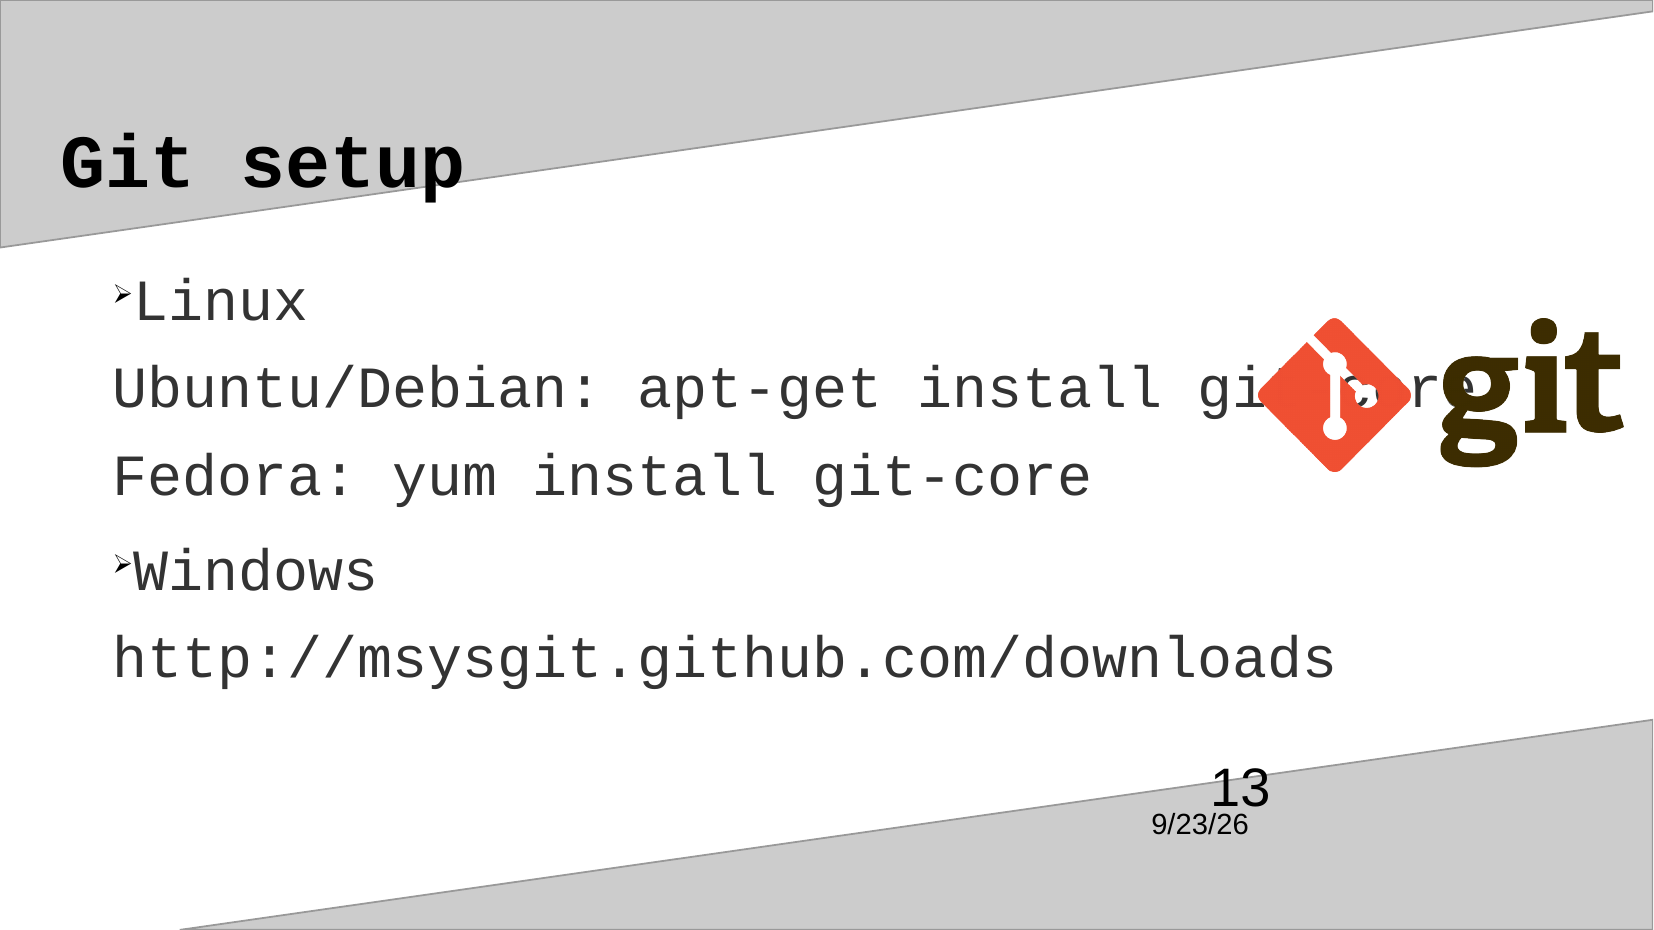

Git setup
# Linux
Ubuntu/Debian: apt-get install git-core
Fedora: yum install git-core
Windows
http://msysgit.github.com/downloads
12